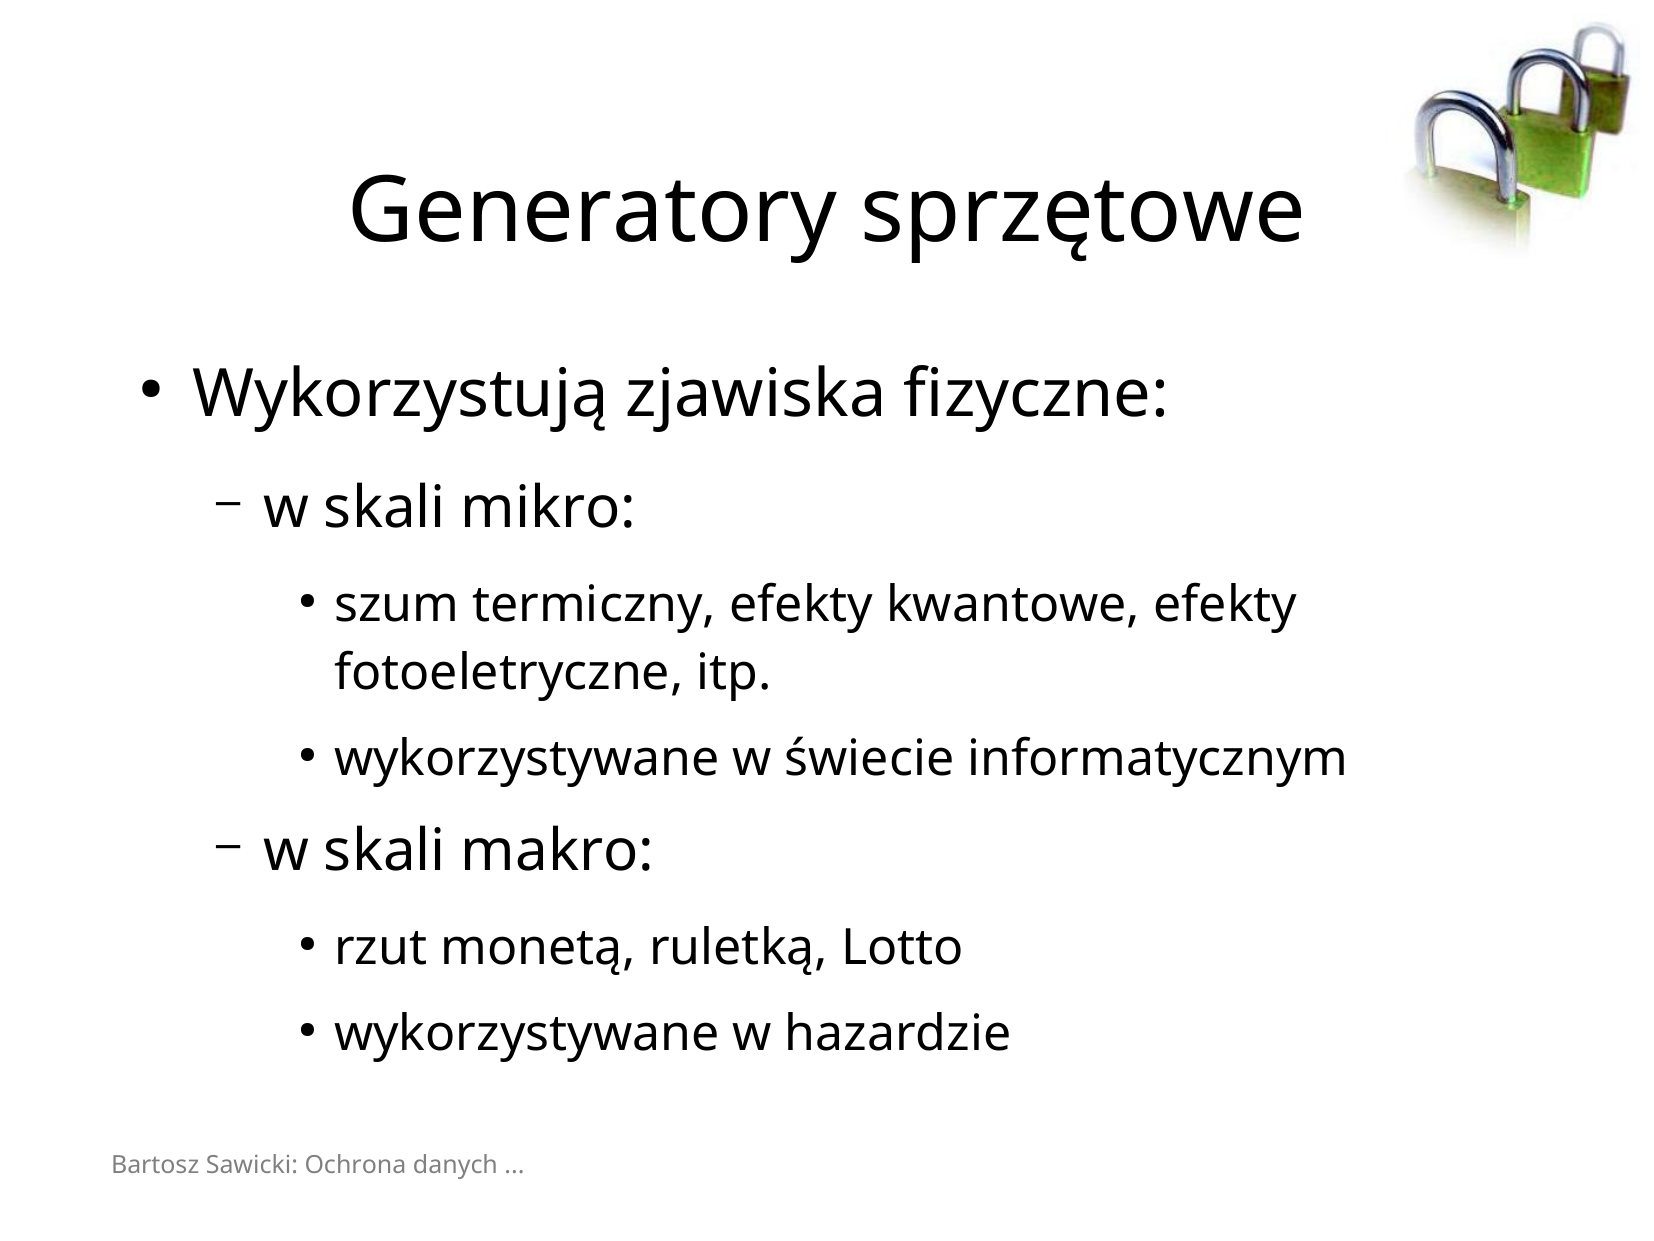

# Generatory sprzętowe
Wykorzystują zjawiska fizyczne:
w skali mikro:
szum termiczny, efekty kwantowe, efekty fotoeletryczne, itp.
wykorzystywane w świecie informatycznym
w skali makro:
rzut monetą, ruletką, Lotto
wykorzystywane w hazardzie